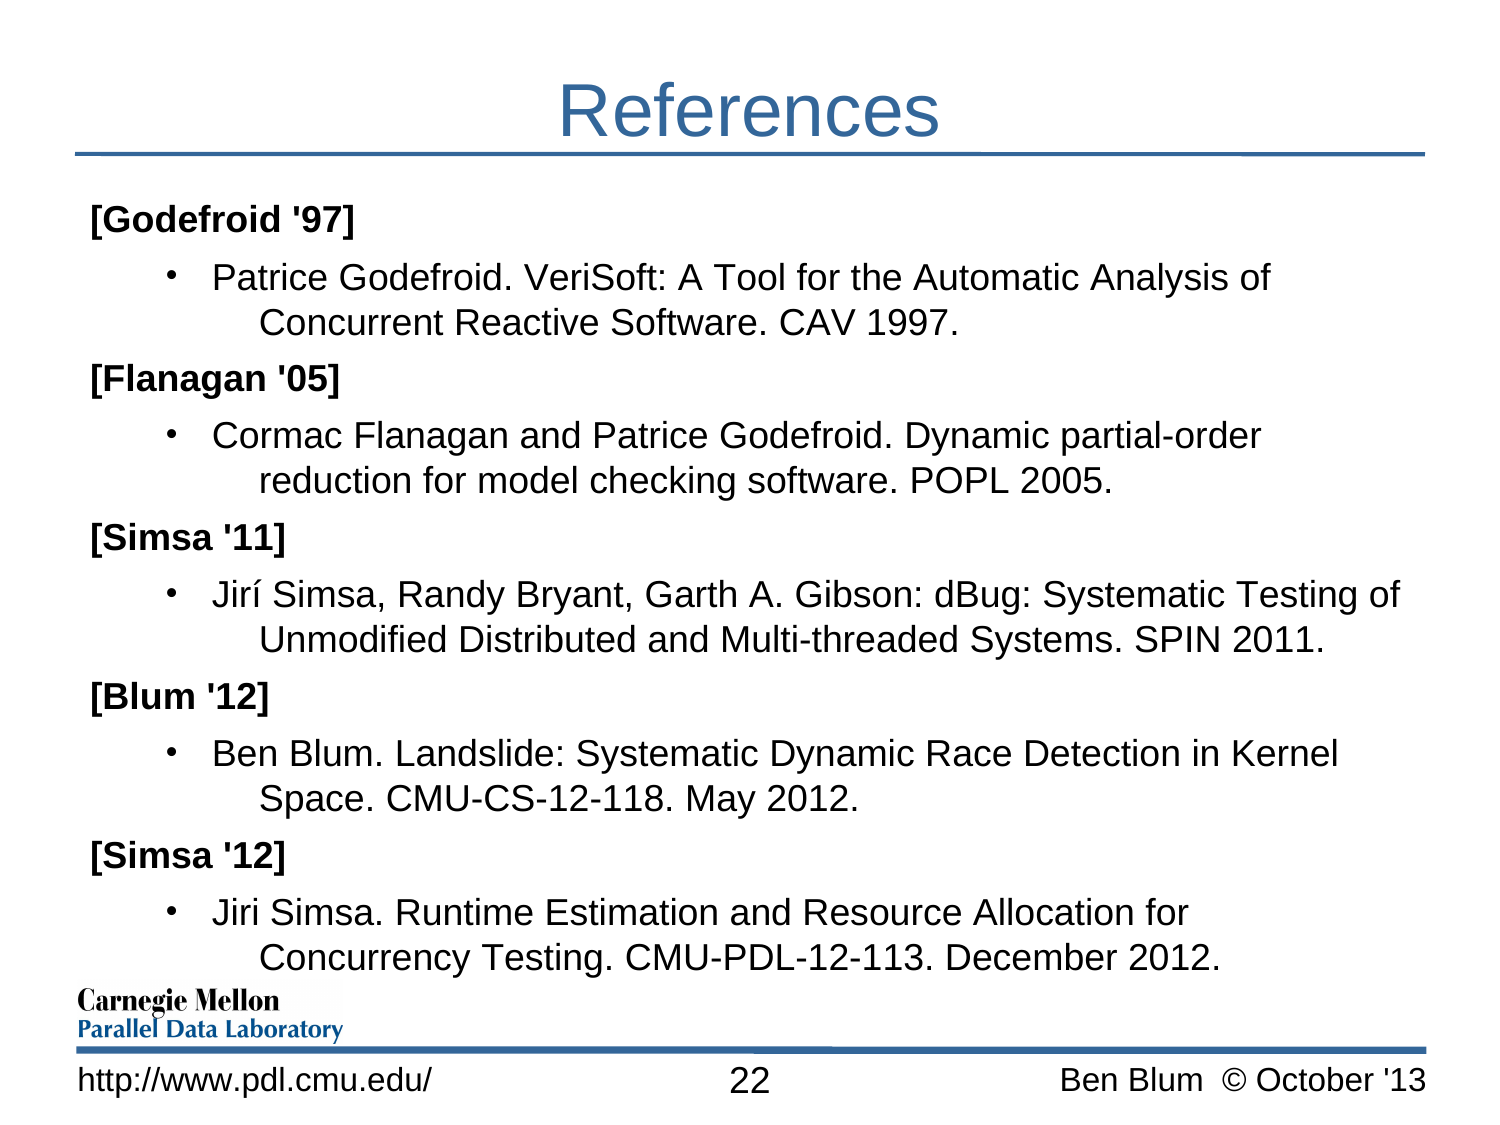

# References
[Godefroid '97]
Patrice Godefroid. VeriSoft: A Tool for the Automatic Analysis of Concurrent Reactive Software. CAV 1997.
[Flanagan '05]
Cormac Flanagan and Patrice Godefroid. Dynamic partial-order reduction for model checking software. POPL 2005.
[Simsa '11]
Jirí Simsa, Randy Bryant, Garth A. Gibson: dBug: Systematic Testing of Unmodified Distributed and Multi-threaded Systems. SPIN 2011.
[Blum '12]
Ben Blum. Landslide: Systematic Dynamic Race Detection in Kernel Space. CMU-CS-12-118. May 2012.
[Simsa '12]
Jiri Simsa. Runtime Estimation and Resource Allocation for Concurrency Testing. CMU-PDL-12-113. December 2012.
22